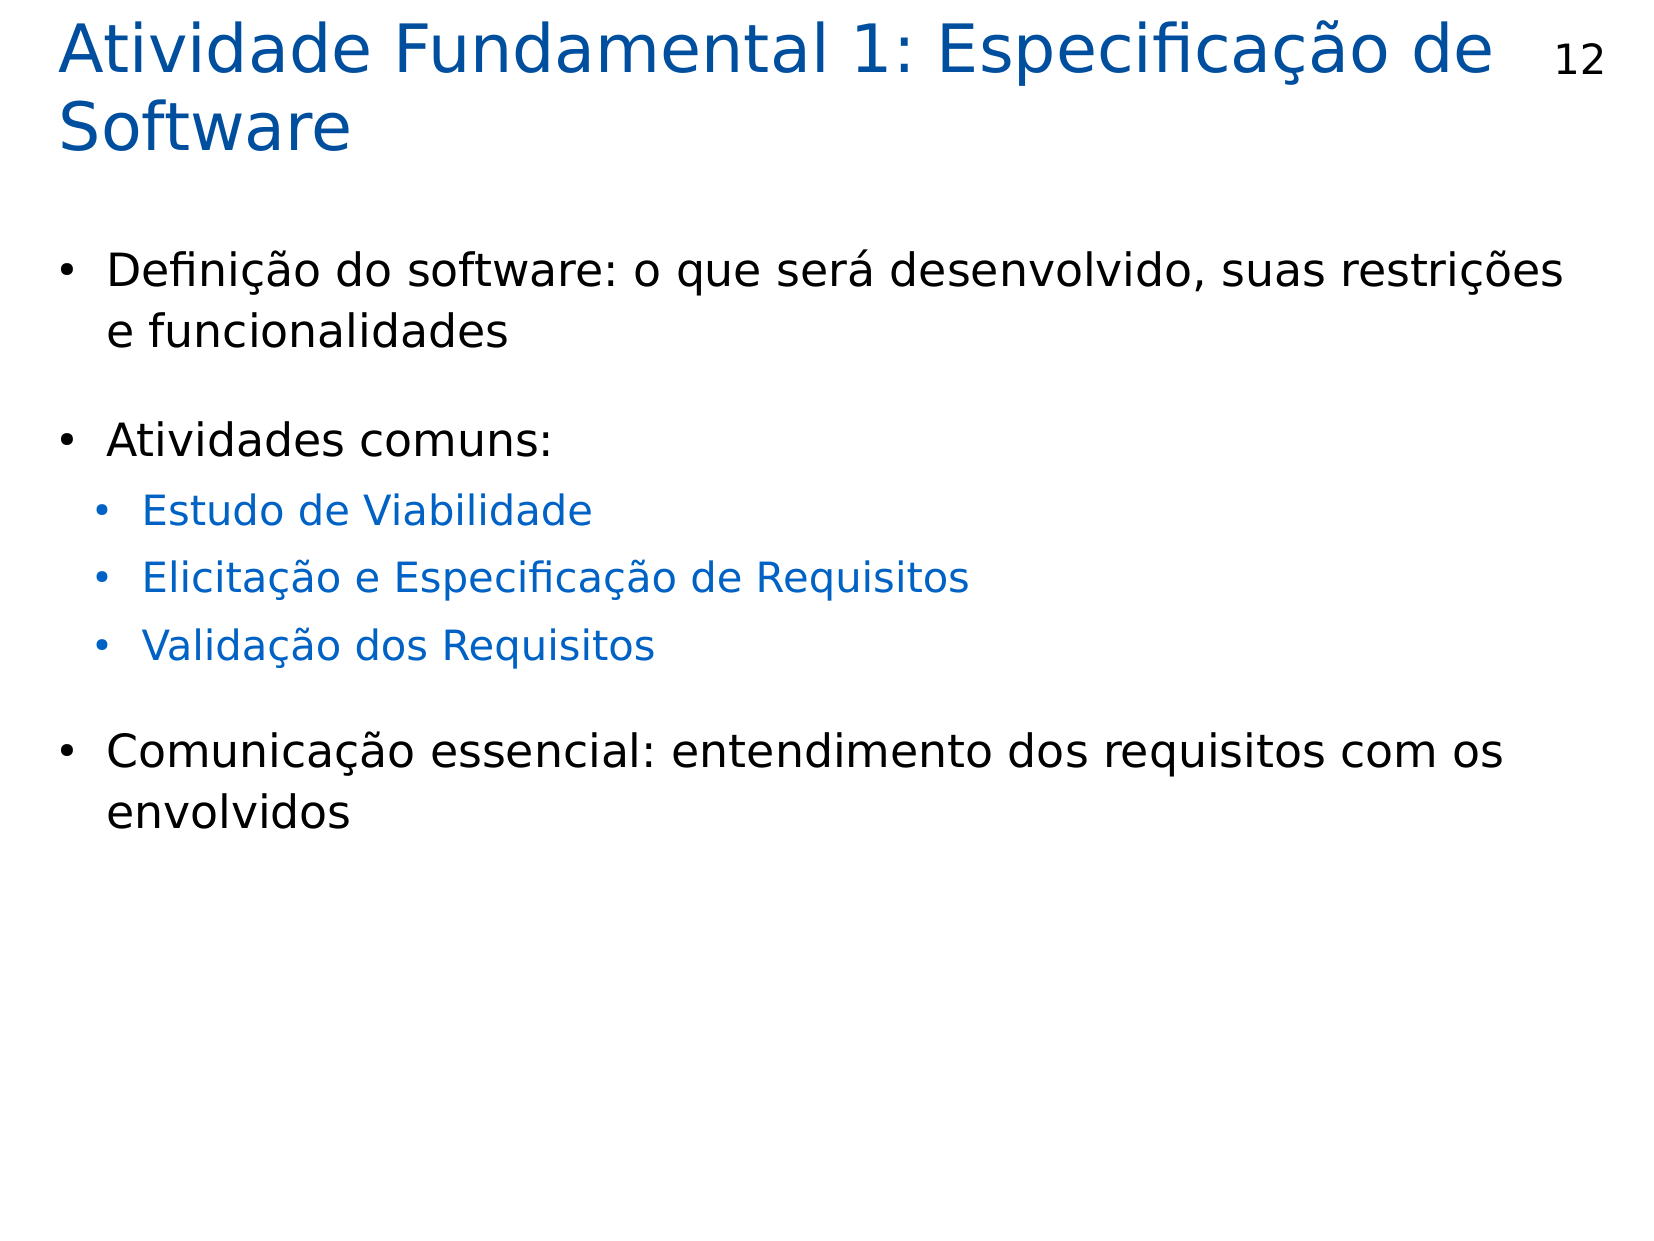

# Atividade Fundamental 1: Especificação de Software
12
Definição do software: o que será desenvolvido, suas restrições e funcionalidades
Atividades comuns:
Estudo de Viabilidade
Elicitação e Especificação de Requisitos
Validação dos Requisitos
Comunicação essencial: entendimento dos requisitos com os envolvidos